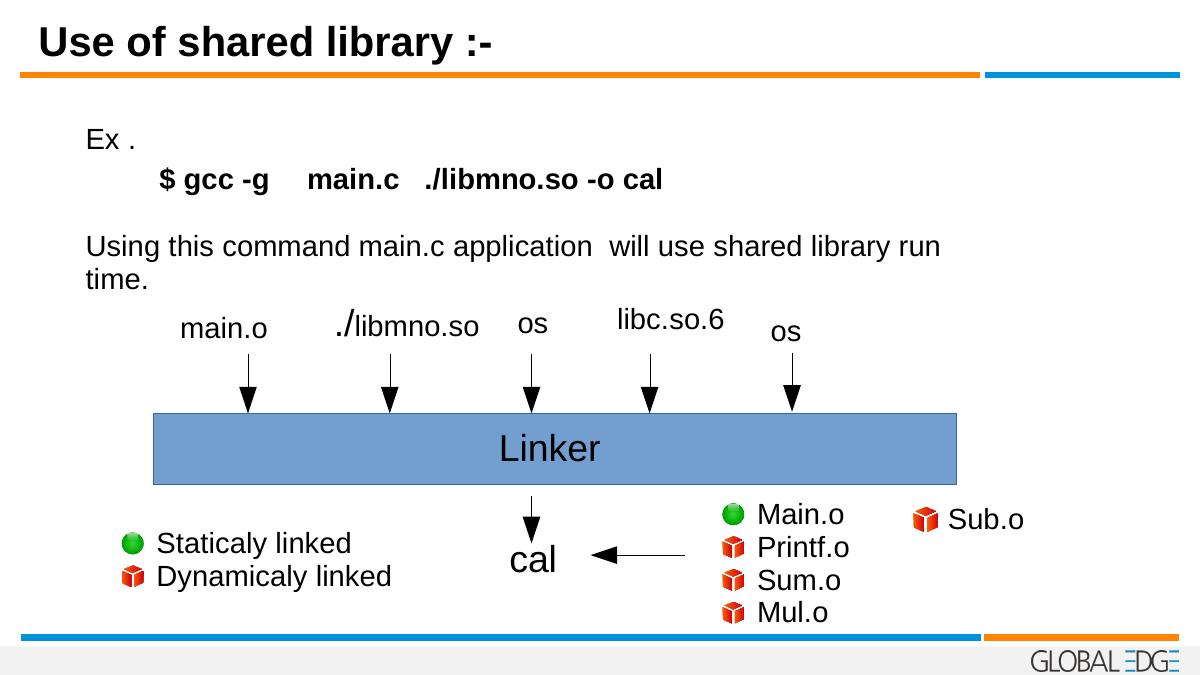

Use of shared library :-
Ex .
	$ gcc -g 	main.c ./libmno.so -o cal
Using this command main.c application will use shared library run time.
./libmno.so
libc.so.6
os
main.o
os
Linker
Main.o
Printf.o
Sum.o
Mul.o
Sub.o
Staticaly linked
Dynamicaly linked
cal